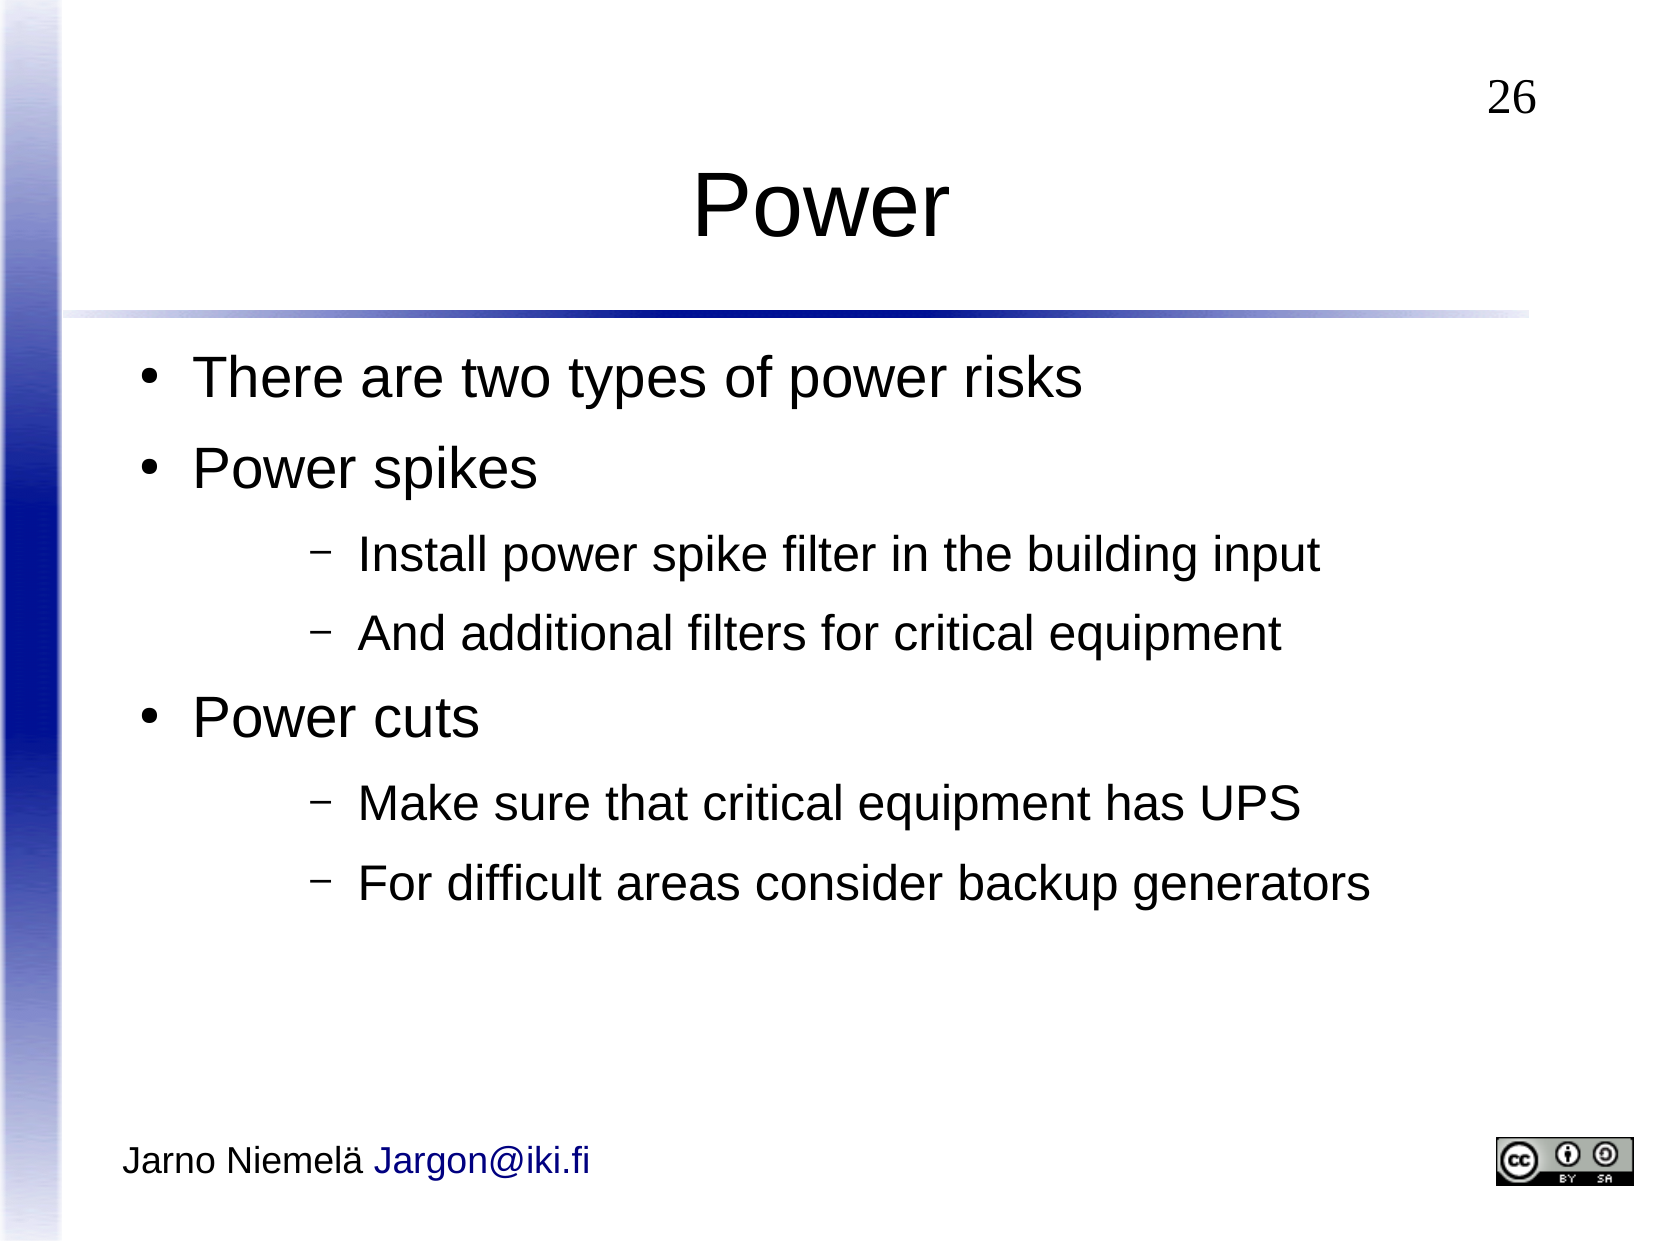

# Power
There are two types of power risks
Power spikes
Install power spike filter in the building input
And additional filters for critical equipment
Power cuts
Make sure that critical equipment has UPS
For difficult areas consider backup generators